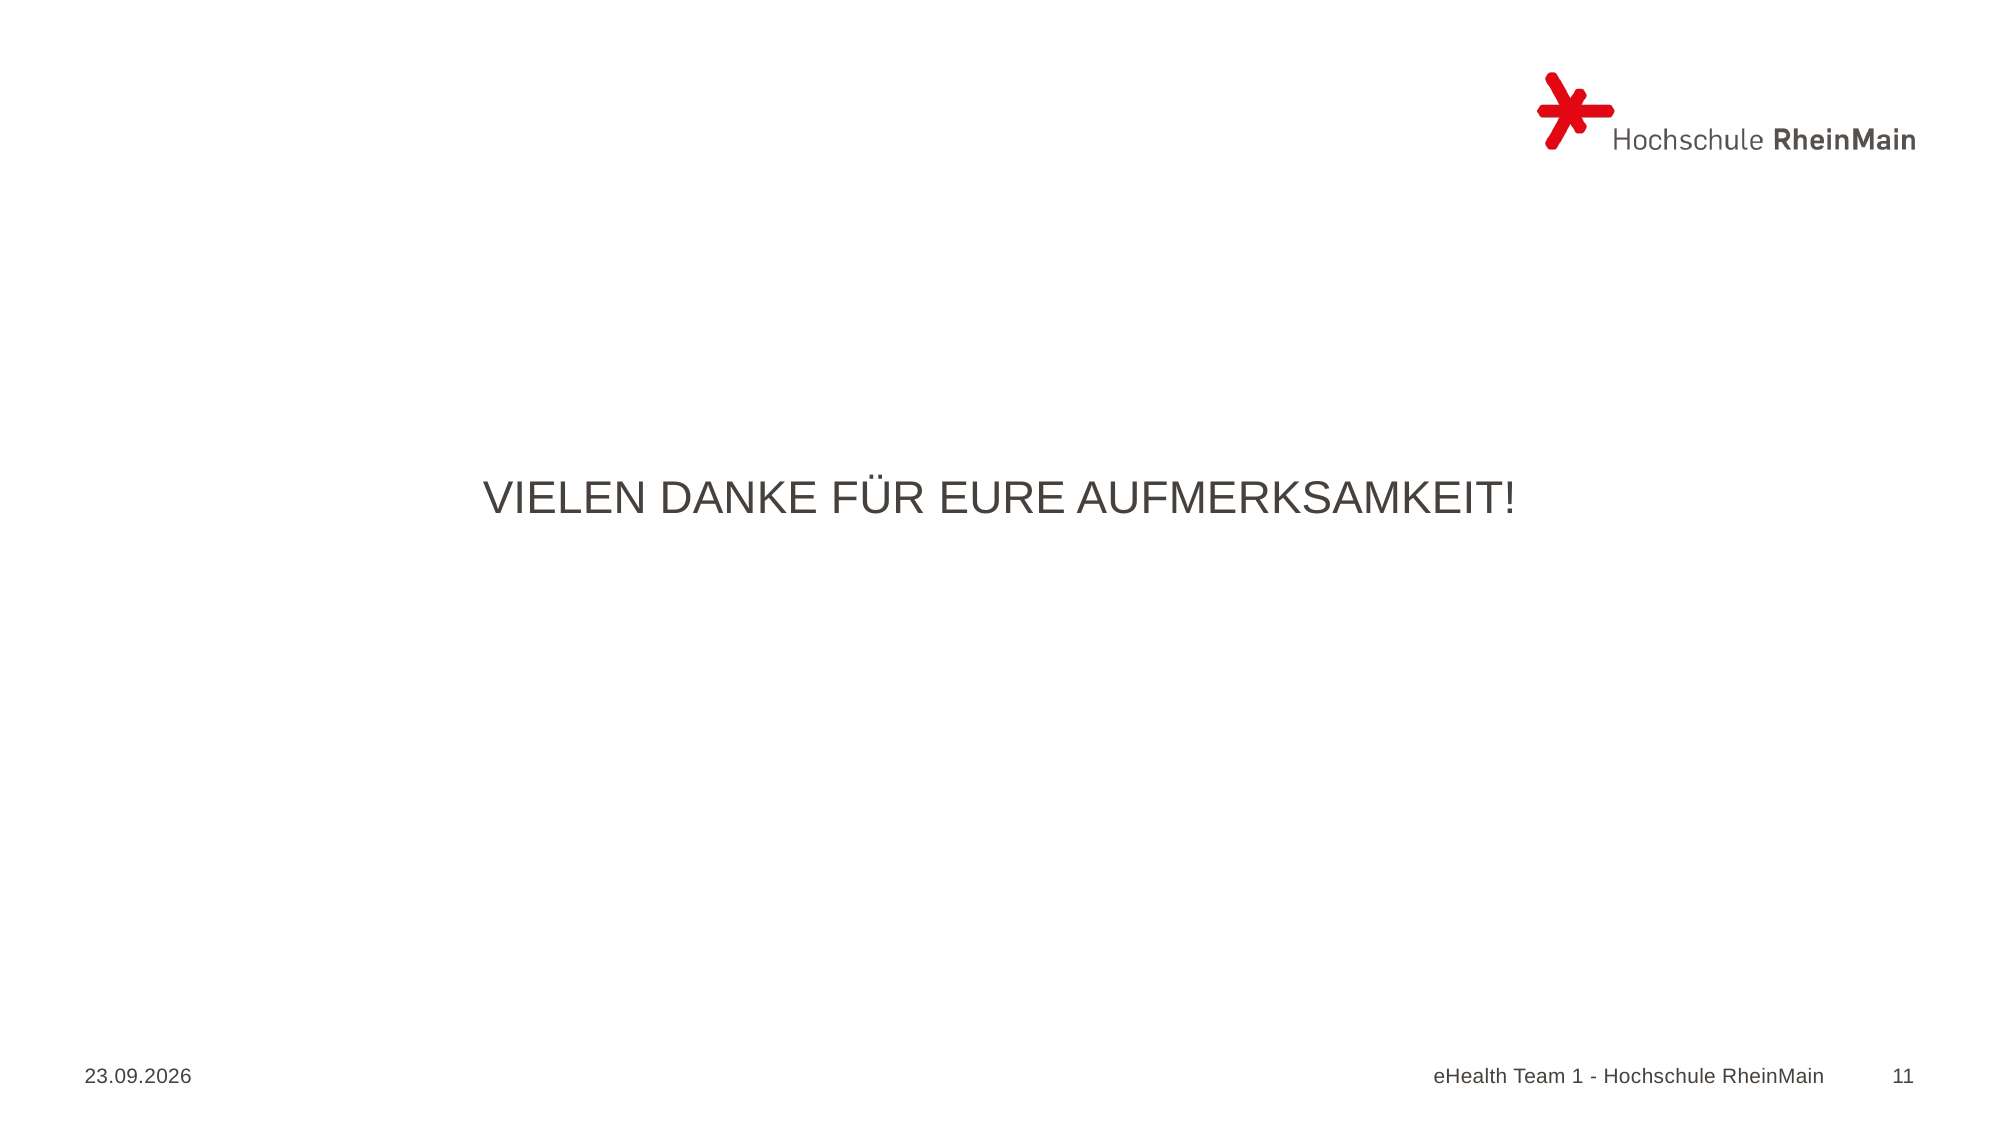

# VIELEN DANKE FÜR EURE AUFMERKSAMKEIT!
eHealth Team 1 - Hochschule RheinMain